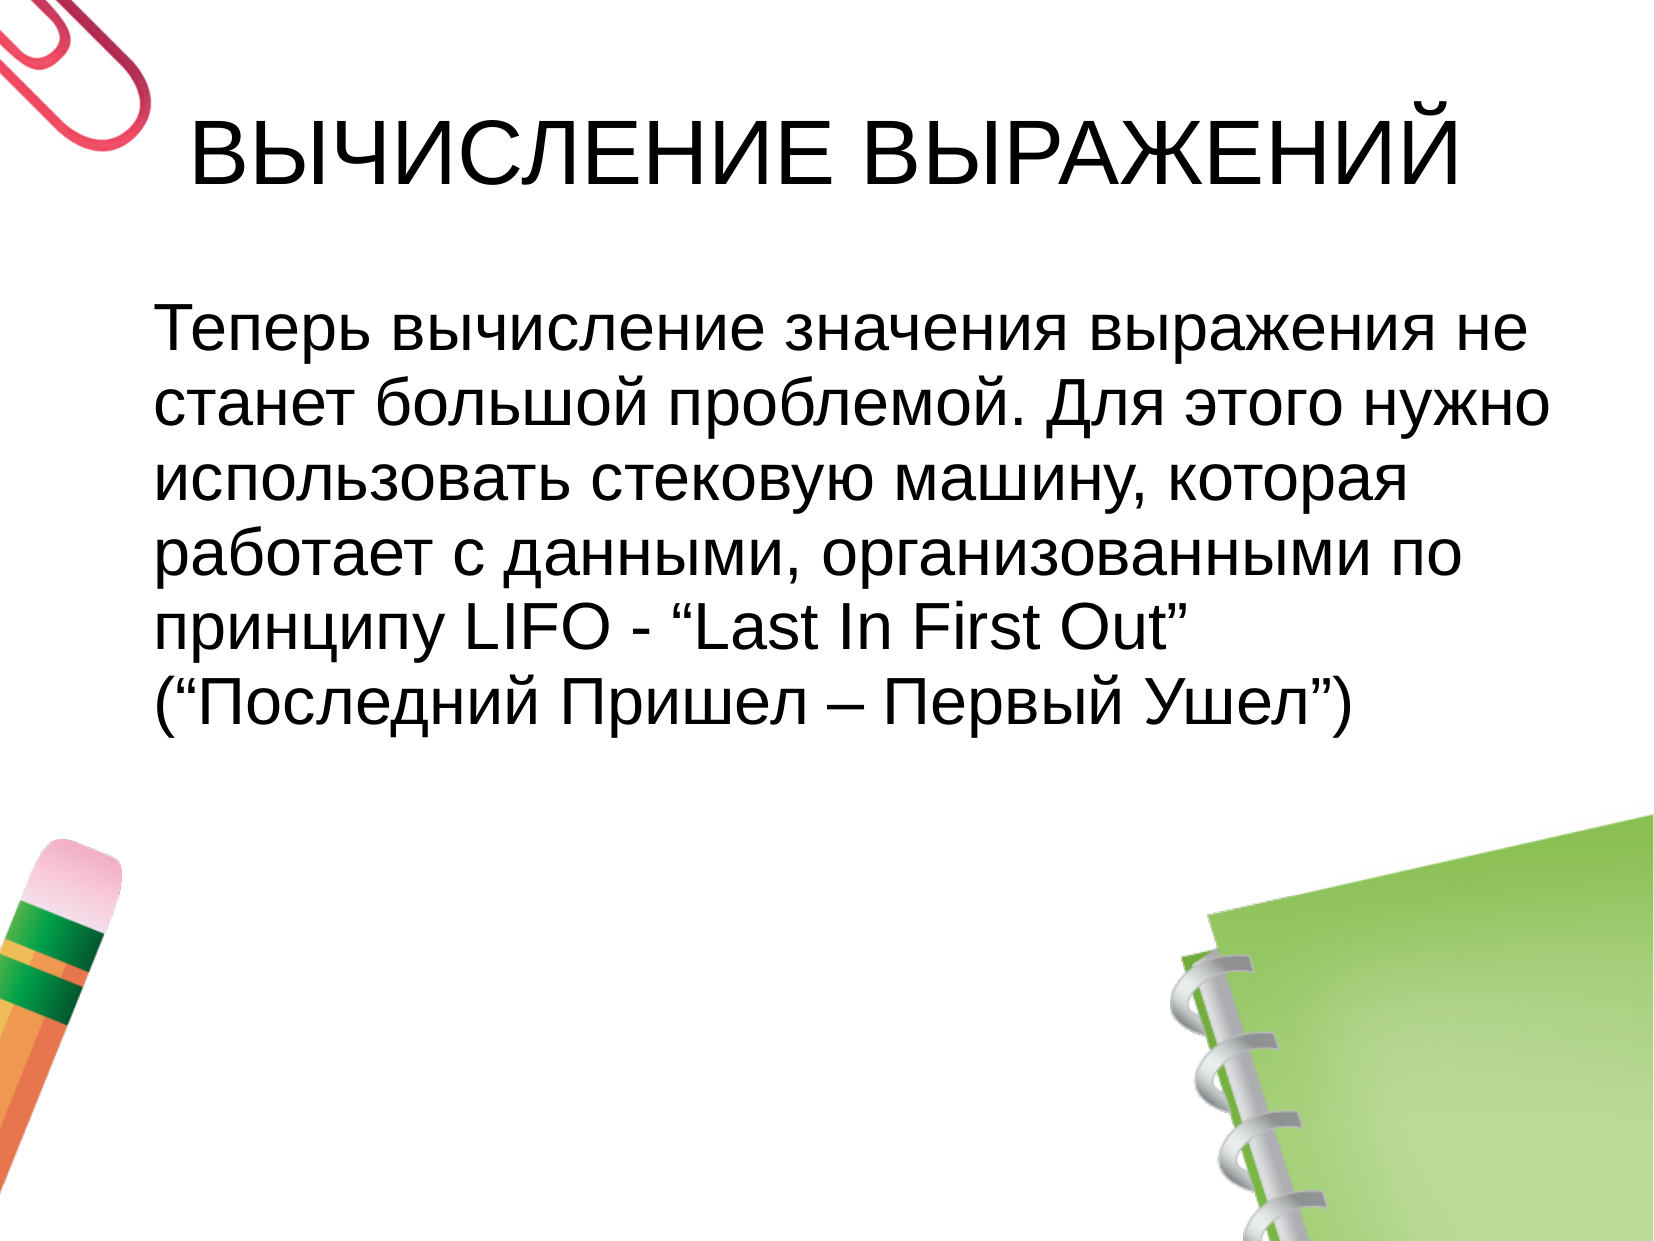

# ВЫЧИСЛЕНИЕ ВЫРАЖЕНИЙ
Теперь вычисление значения выражения не станет большой проблемой. Для этого нужно использовать стековую машину, которая работает с данными, организованными по принципу LIFO - “Last In First Out” (“Последний Пришел – Первый Ушел”)